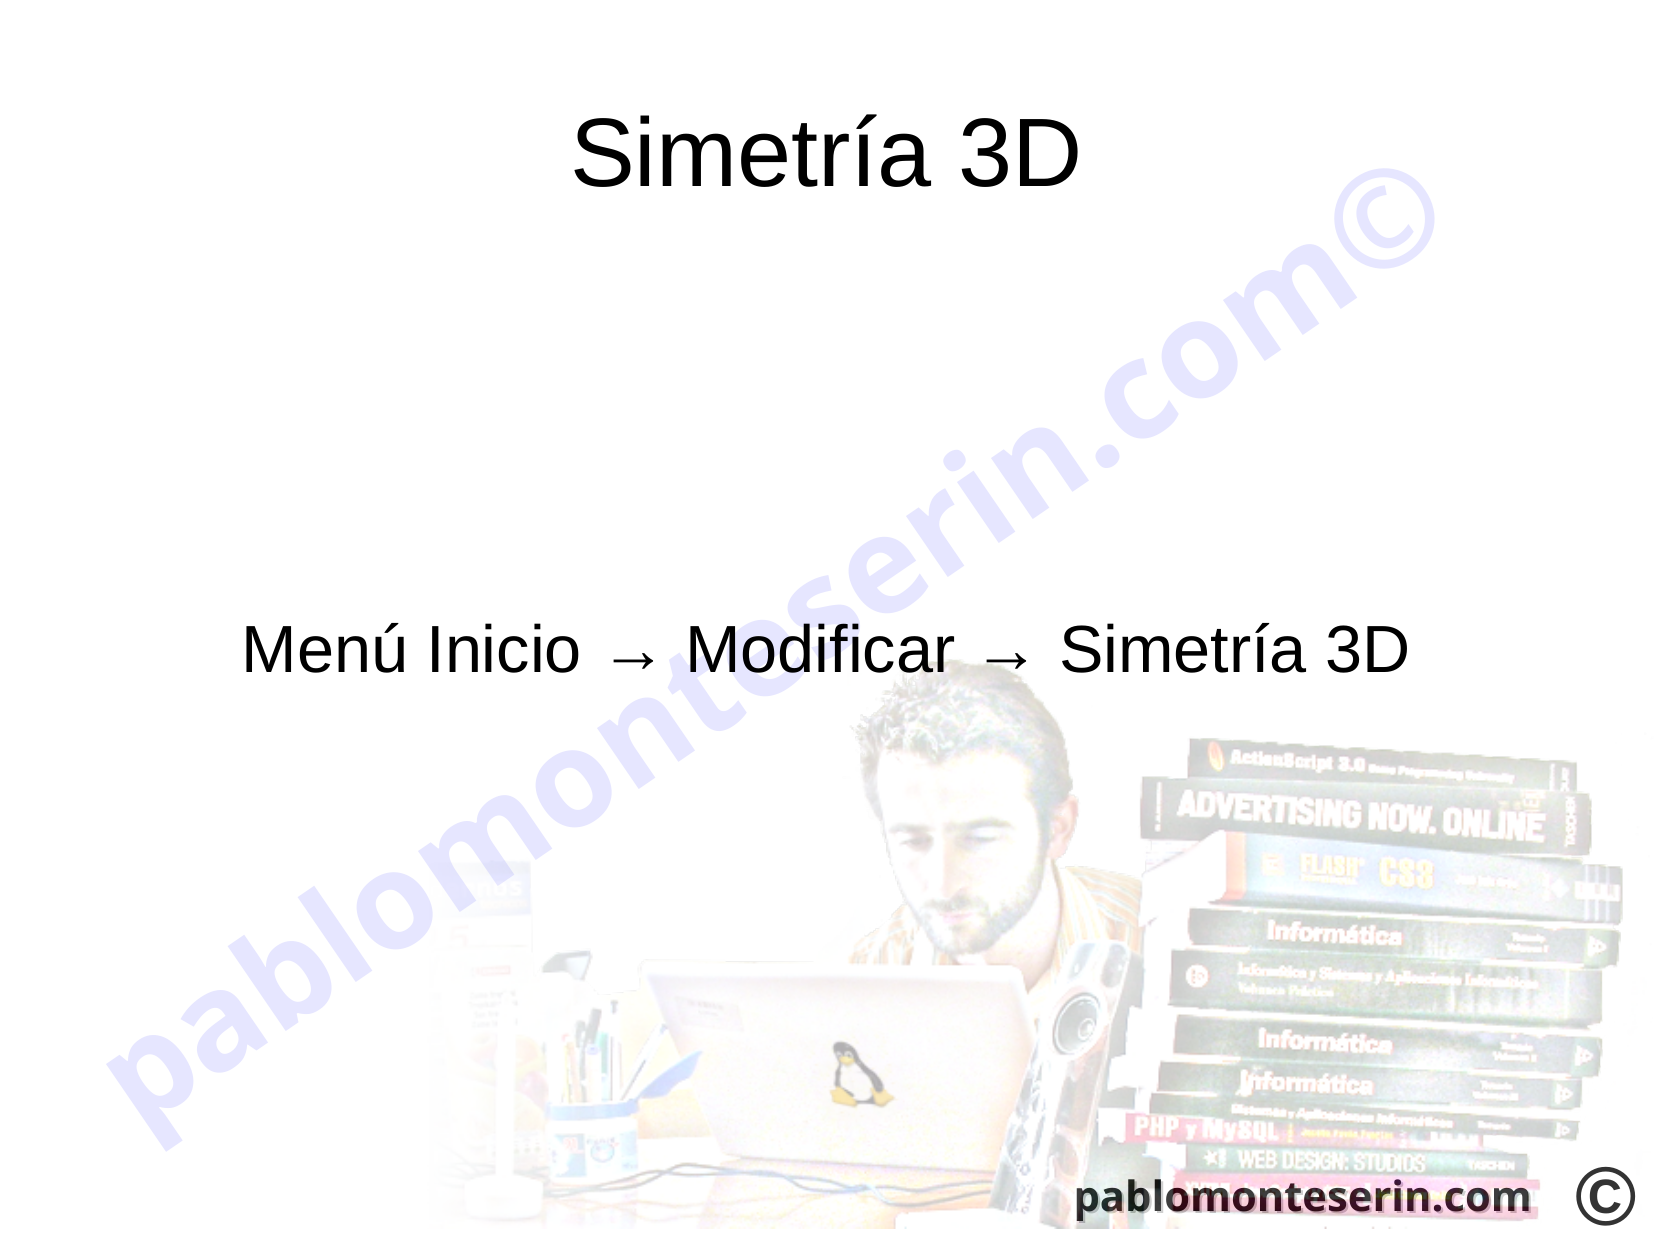

# Simetría 3D
Menú Inicio → Modificar → Simetría 3D